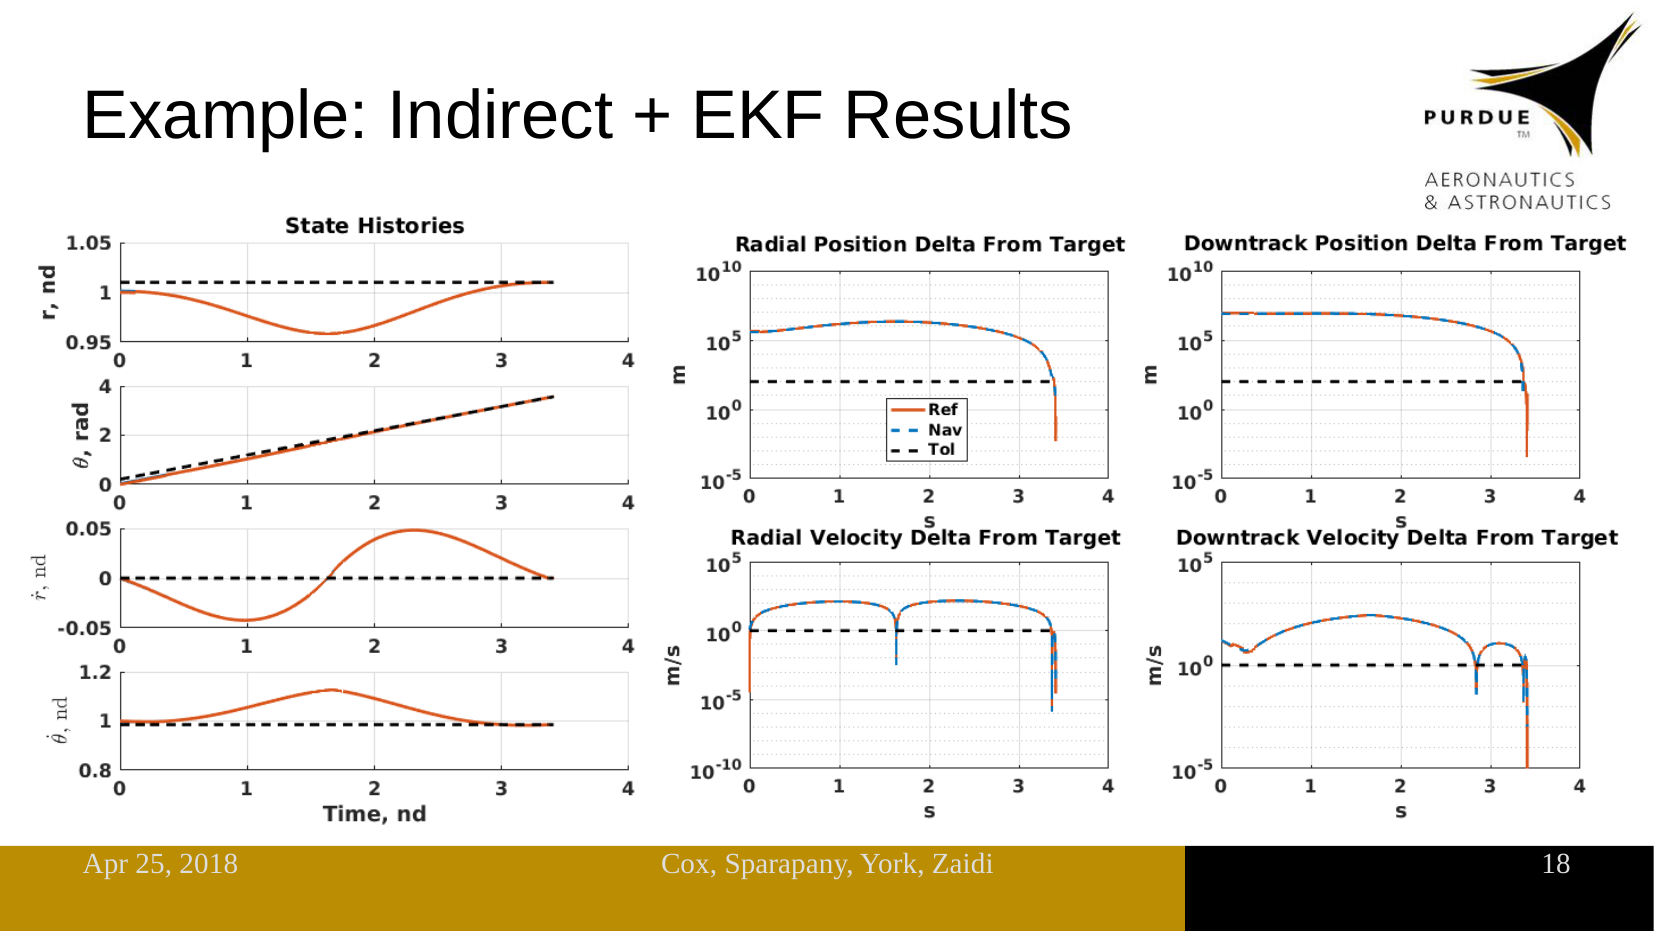

# Example: Indirect + EKF Results
Apr 25, 2018
Cox, Sparapany, York, Zaidi
18